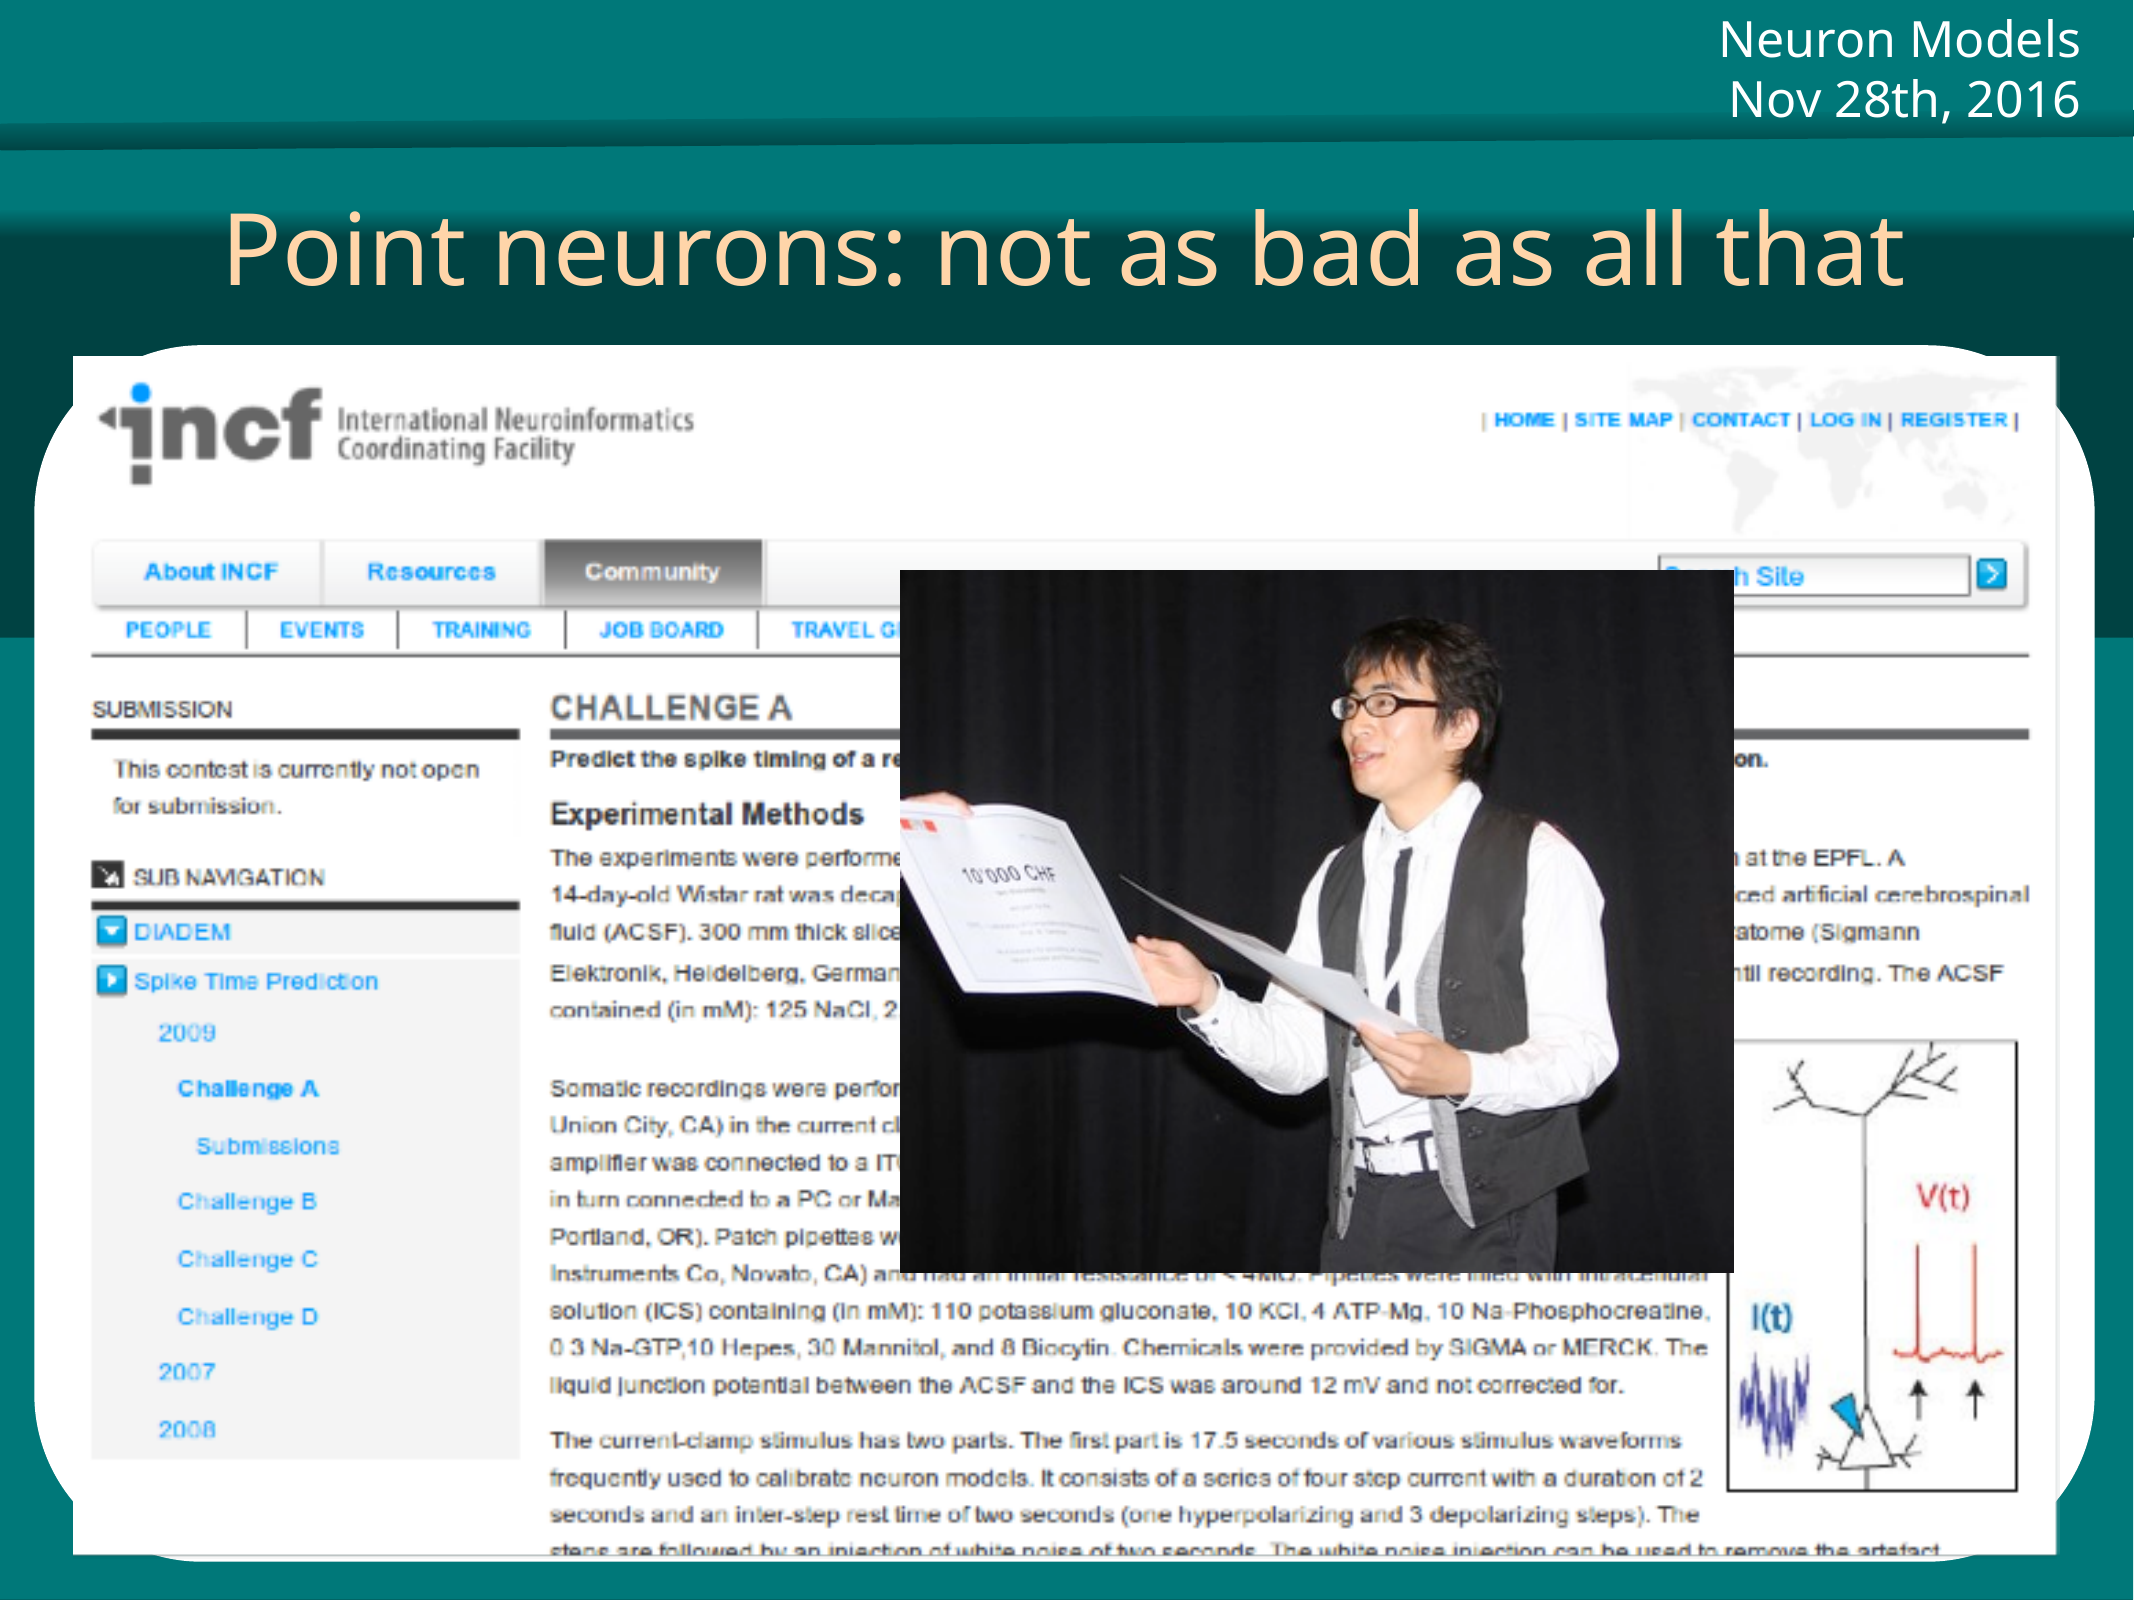

Neuron Models
Nov 28th, 2016
Point neurons: not as bad as all that